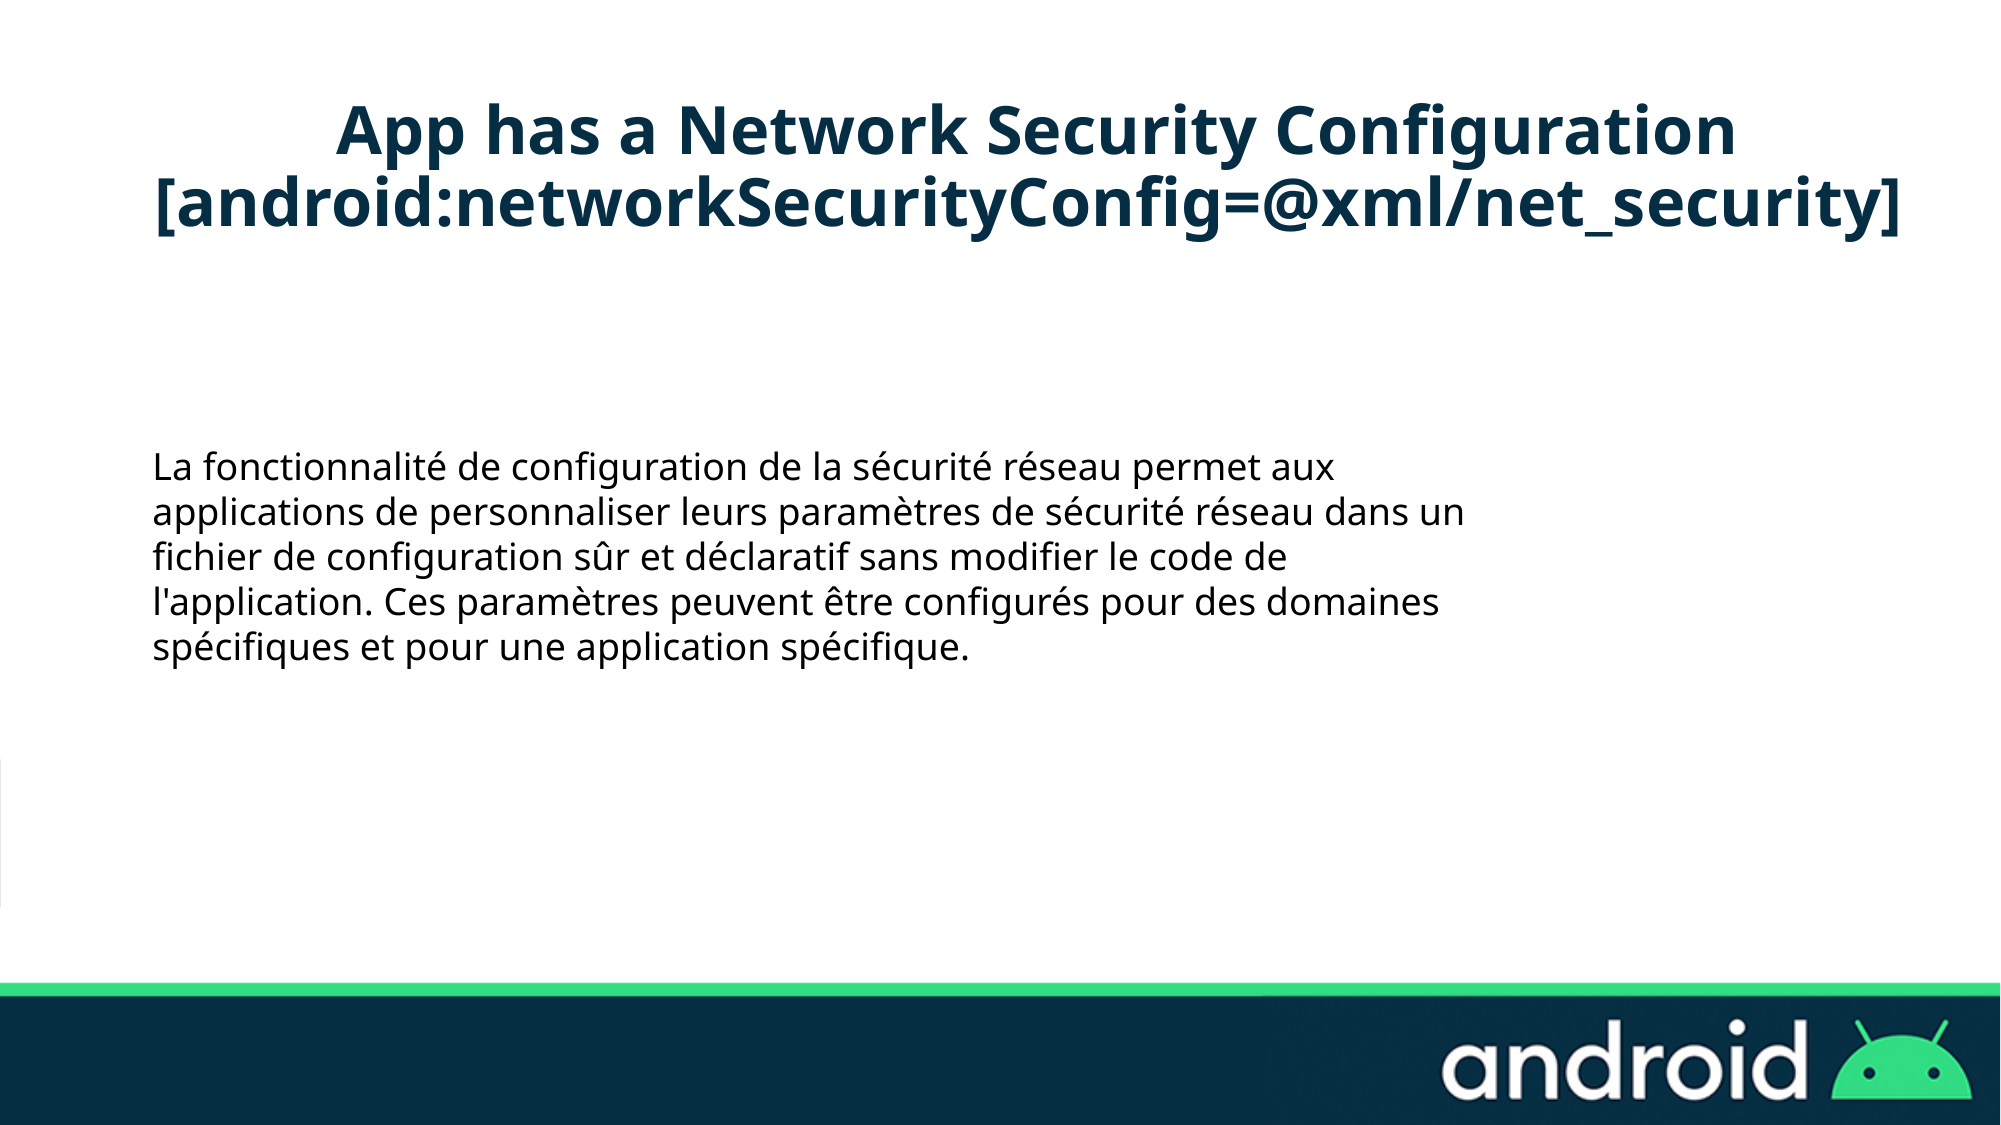

# App has a Network Security Configuration [android:networkSecurityConfig=@xml/net_security]
La fonctionnalité de configuration de la sécurité réseau permet aux applications de personnaliser leurs paramètres de sécurité réseau dans un fichier de configuration sûr et déclaratif sans modifier le code de l'application. Ces paramètres peuvent être configurés pour des domaines spécifiques et pour une application spécifique.